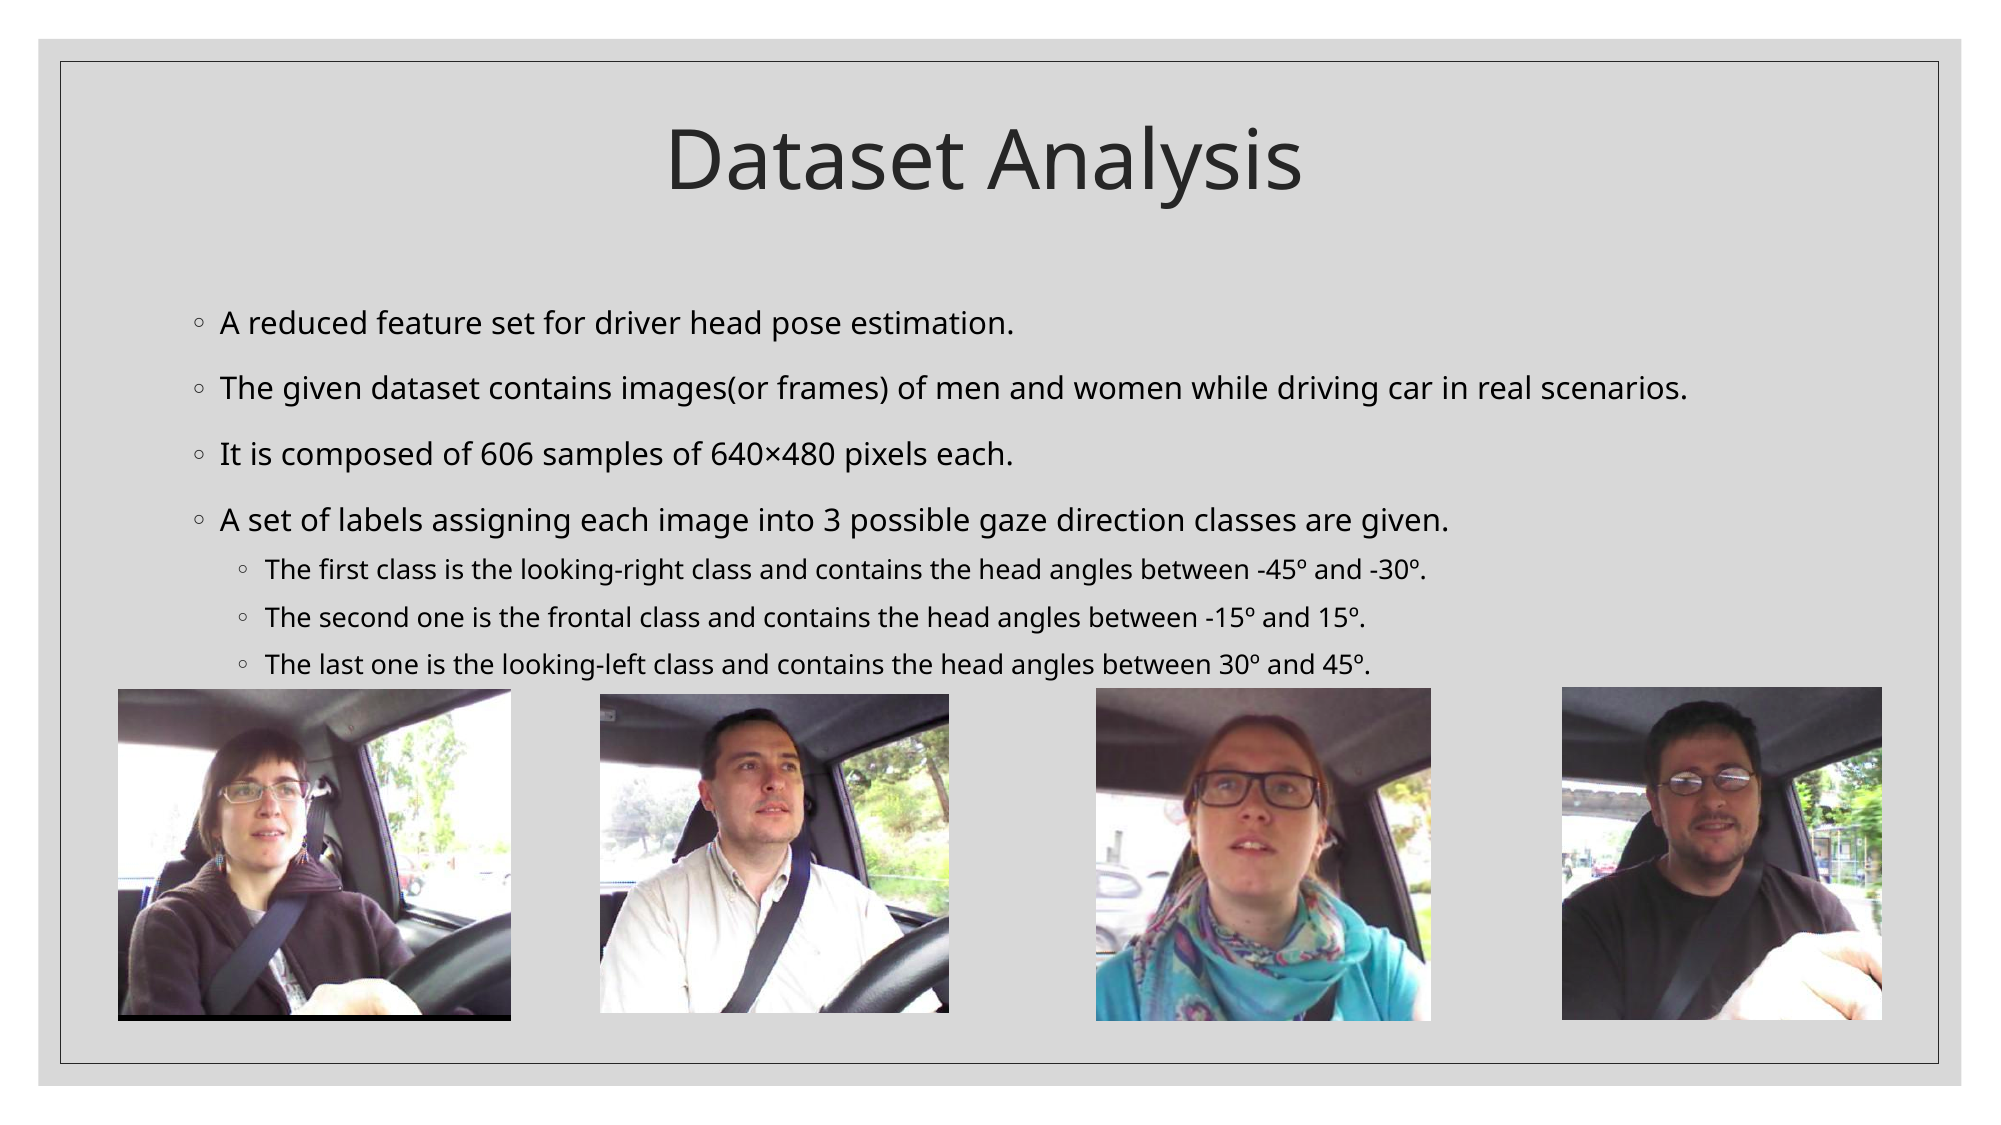

Dataset Analysis
A reduced feature set for driver head pose estimation.
The given dataset contains images(or frames) of men and women while driving car in real scenarios.
It is composed of 606 samples of 640×480 pixels each.
A set of labels assigning each image into 3 possible gaze direction classes are given.
The first class is the looking-right class and contains the head angles between -45º and -30º.
The second one is the frontal class and contains the head angles between -15º and 15º.
The last one is the looking-left class and contains the head angles between 30º and 45º.